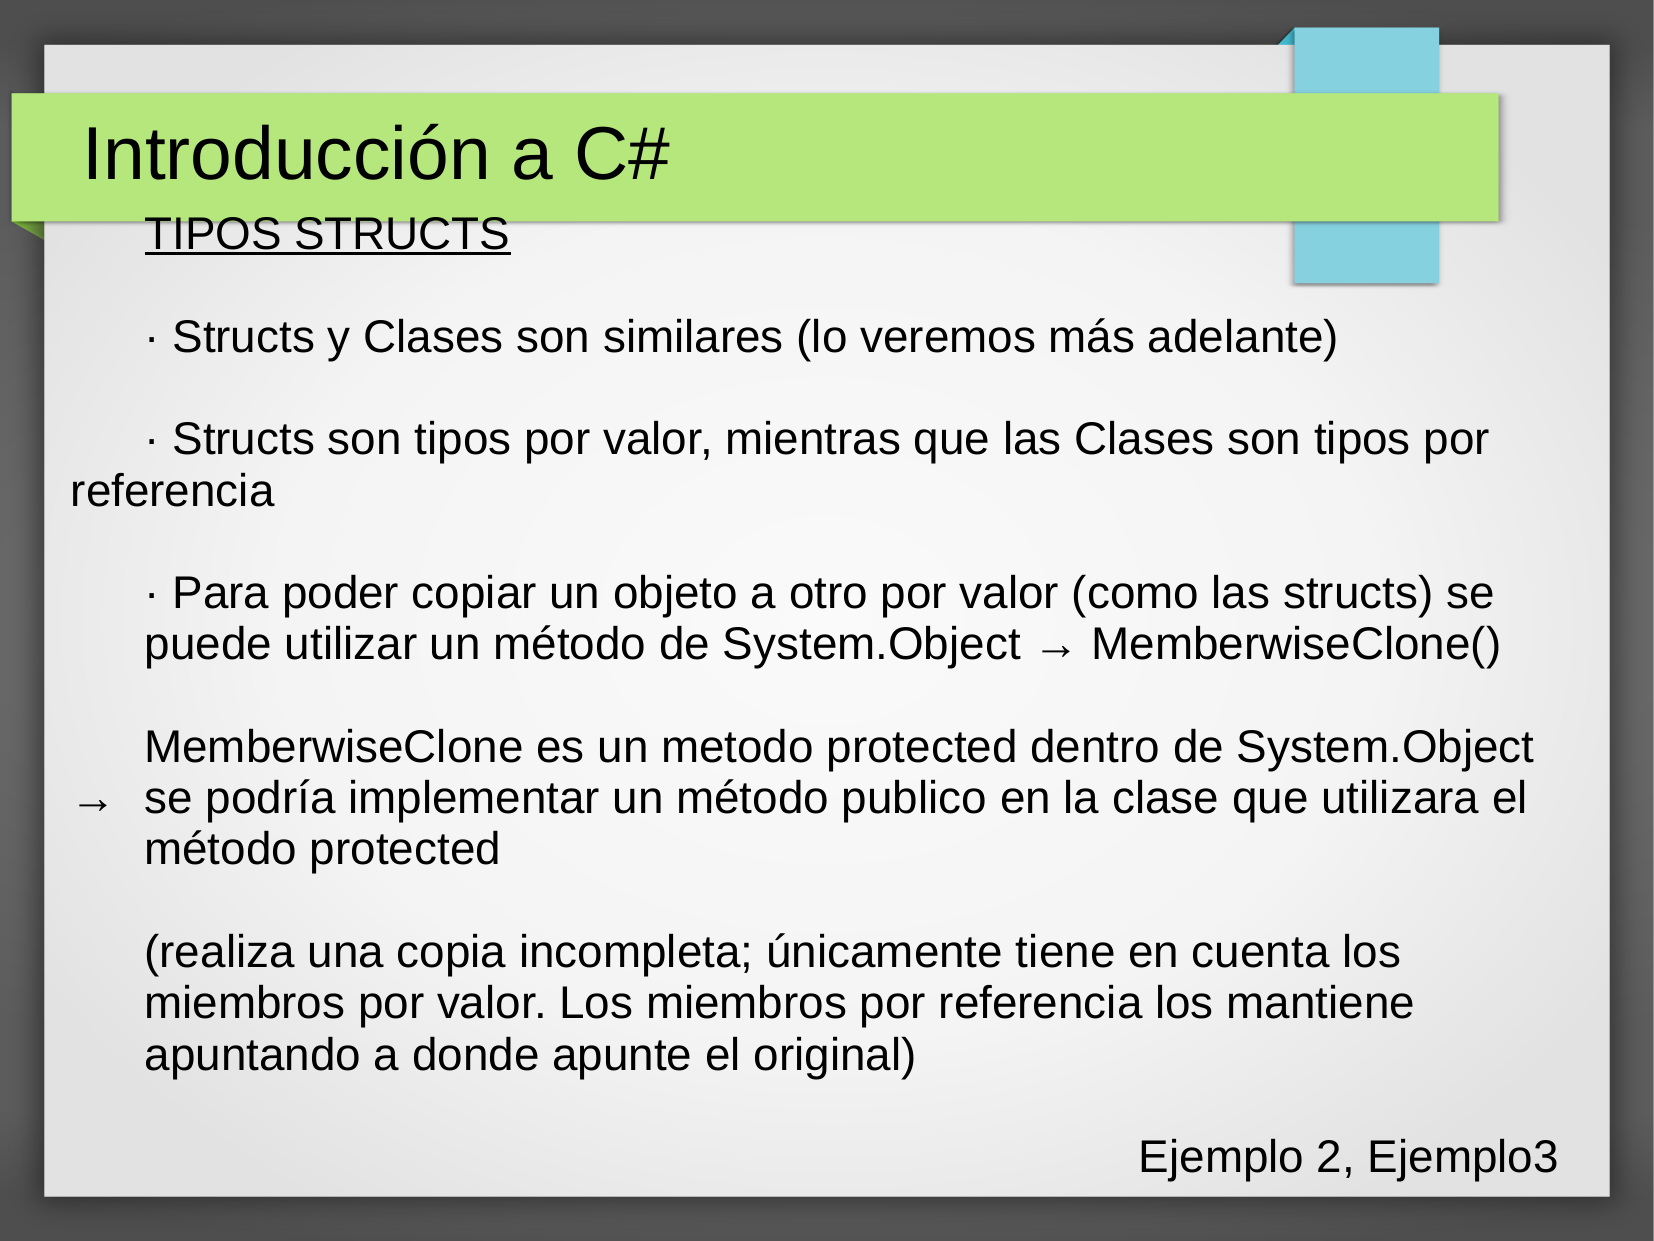

# Introducción a C#
	TIPOS STRUCTS
	· Structs y Clases son similares (lo veremos más adelante)
	· Structs son tipos por valor, mientras que las Clases son tipos por referencia
	· Para poder copiar un objeto a otro por valor (como las structs) se 		puede utilizar un método de System.Object → MemberwiseClone()
	MemberwiseClone es un metodo protected dentro de System.Object → 	se podría implementar un método publico en la clase que utilizara el 		método protected
	(realiza una copia incompleta; únicamente tiene en cuenta los 			miembros por valor. Los miembros por referencia los mantiene 			apuntando a donde apunte el original)
Ejemplo 2, Ejemplo3